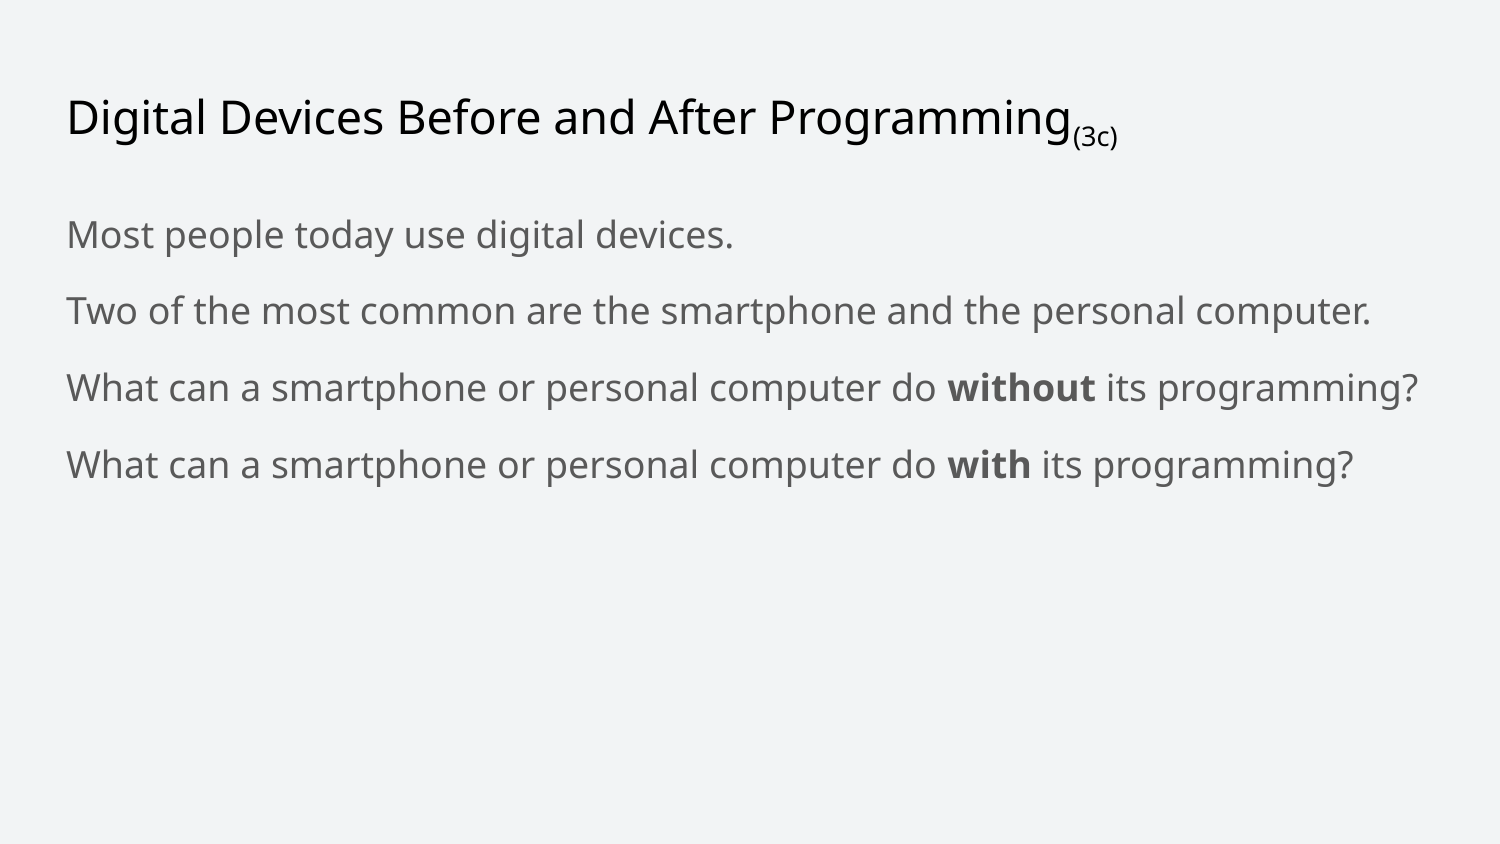

# Digital Devices Before and After Programming(3c)
Most people today use digital devices.
Two of the most common are the smartphone and the personal computer.
What can a smartphone or personal computer do without its programming?
What can a smartphone or personal computer do with its programming?